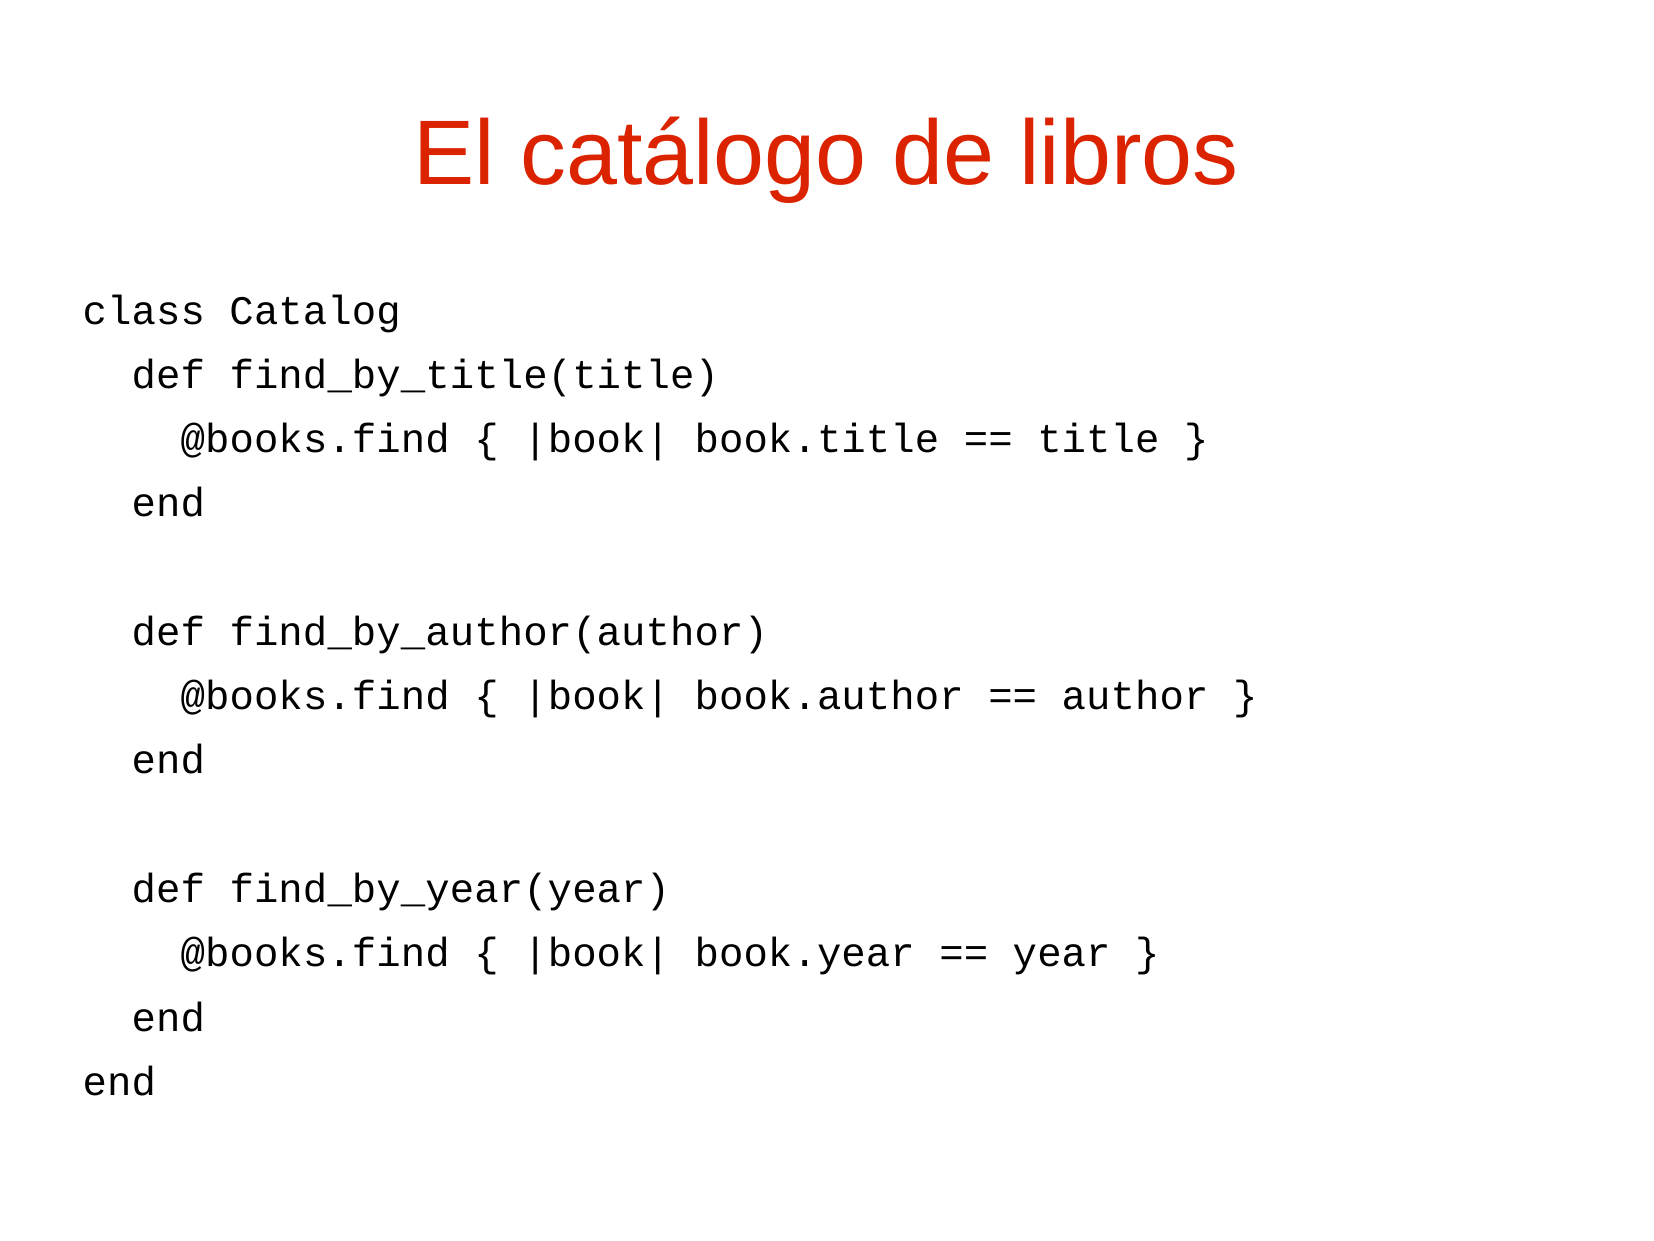

# El catálogo de libros
class Catalog
 def find_by_title(title)
 @books.find { |book| book.title == title }
 end
 def find_by_author(author)
 @books.find { |book| book.author == author }
 end
 def find_by_year(year)
 @books.find { |book| book.year == year }
 end
end